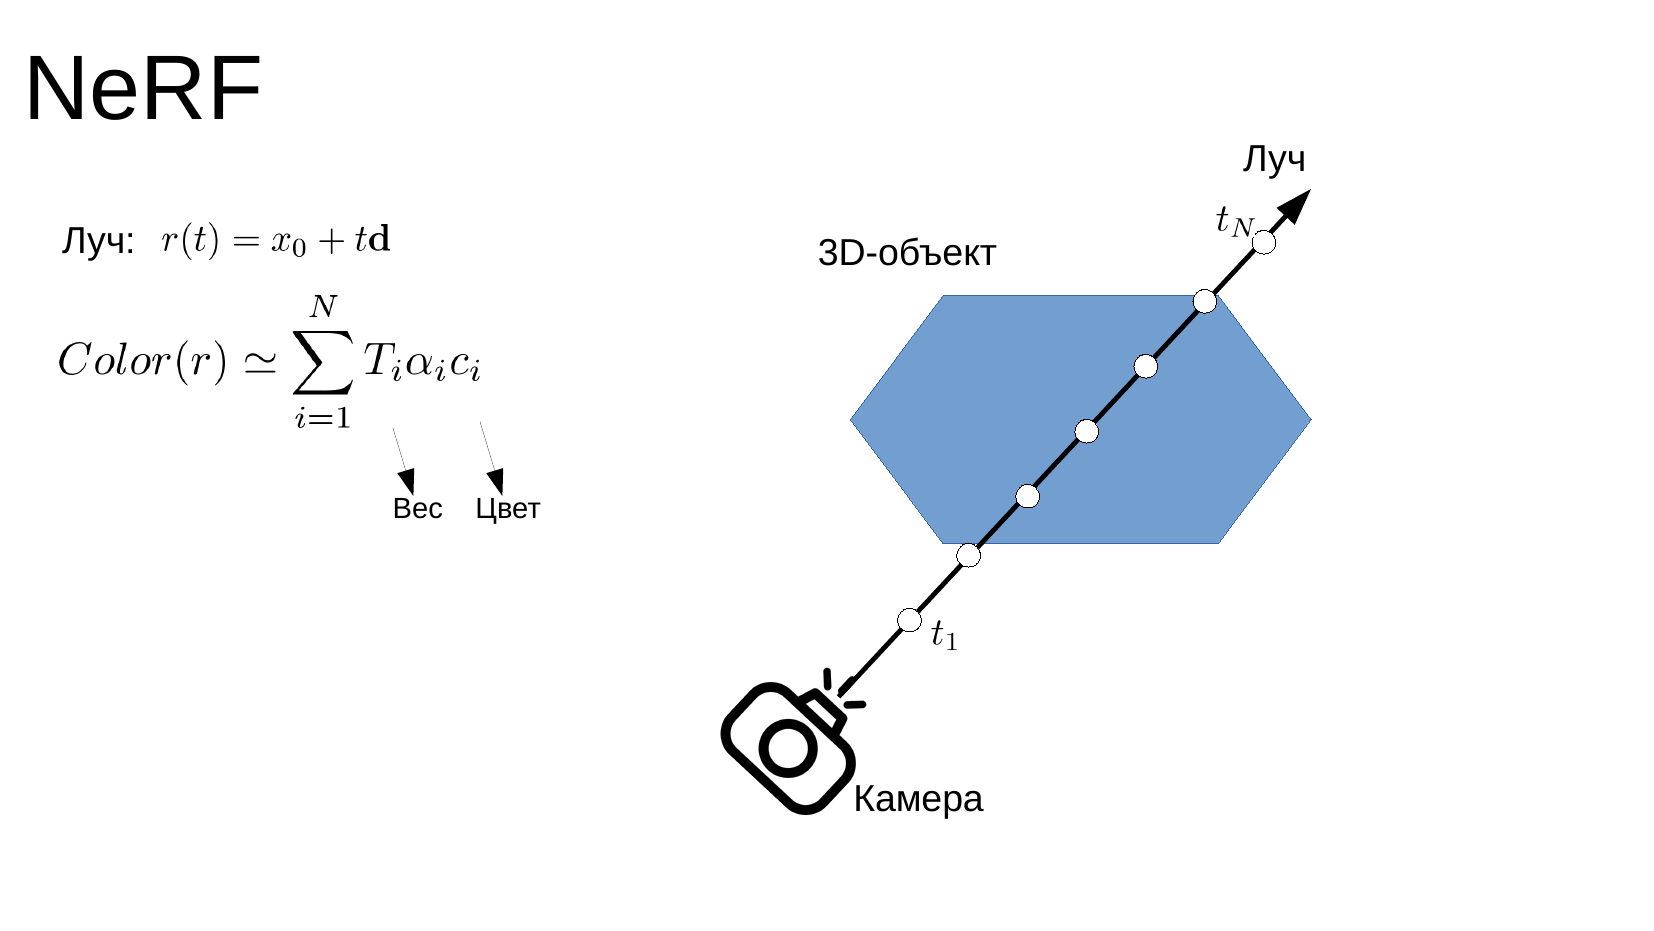

# NeRF
Луч
Луч:
3D-объект
Вес
Цвет
Камера